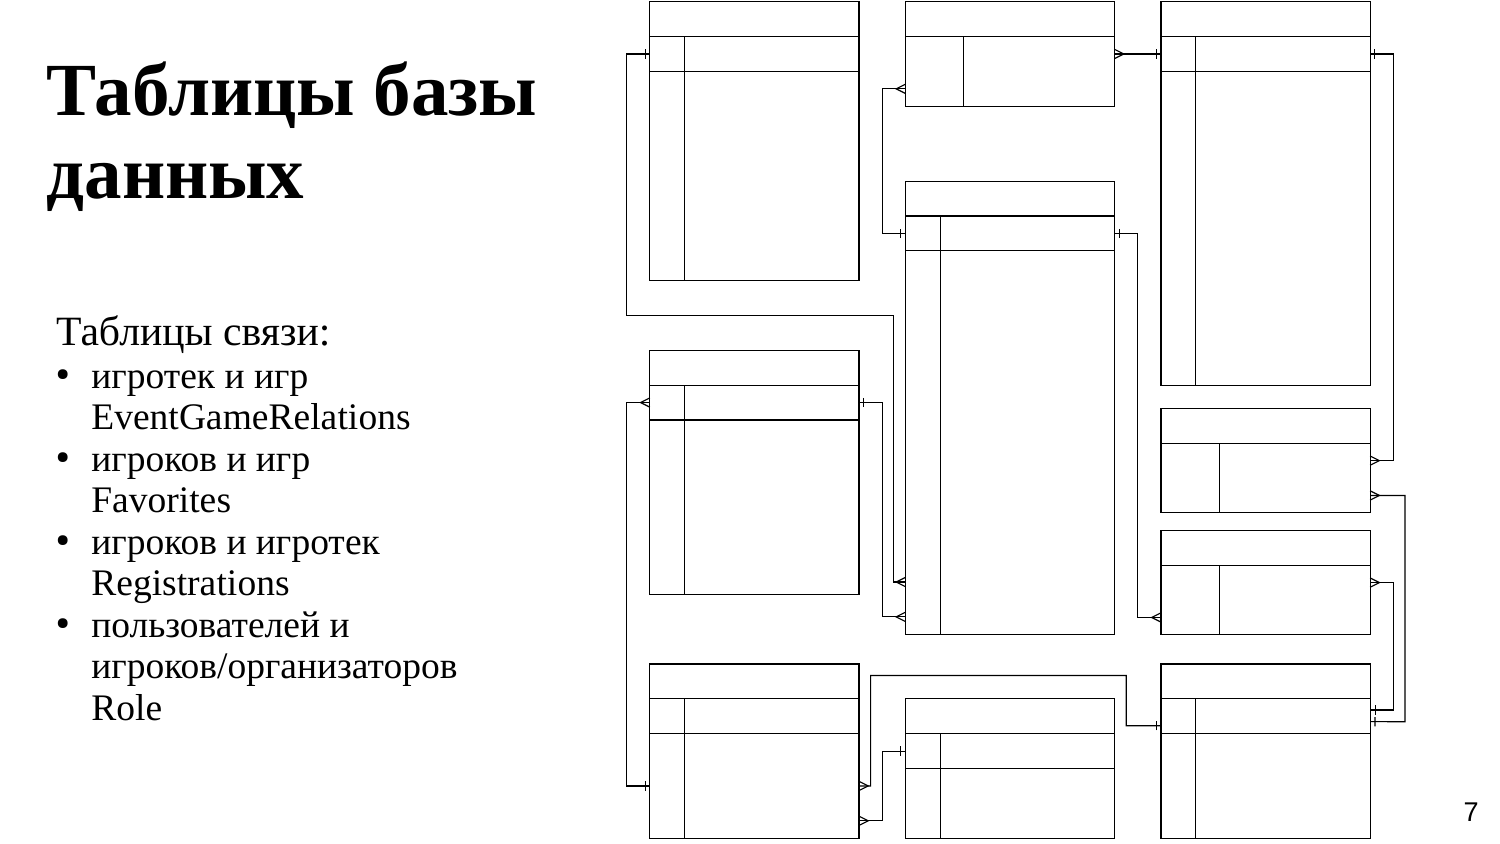

Таблицы базы
данных
Таблицы связи:
игротек и игр EventGameRelations
игроков и игр
Favorites
игроков и игротек Registrations
пользователей и игроков/организаторов
Role